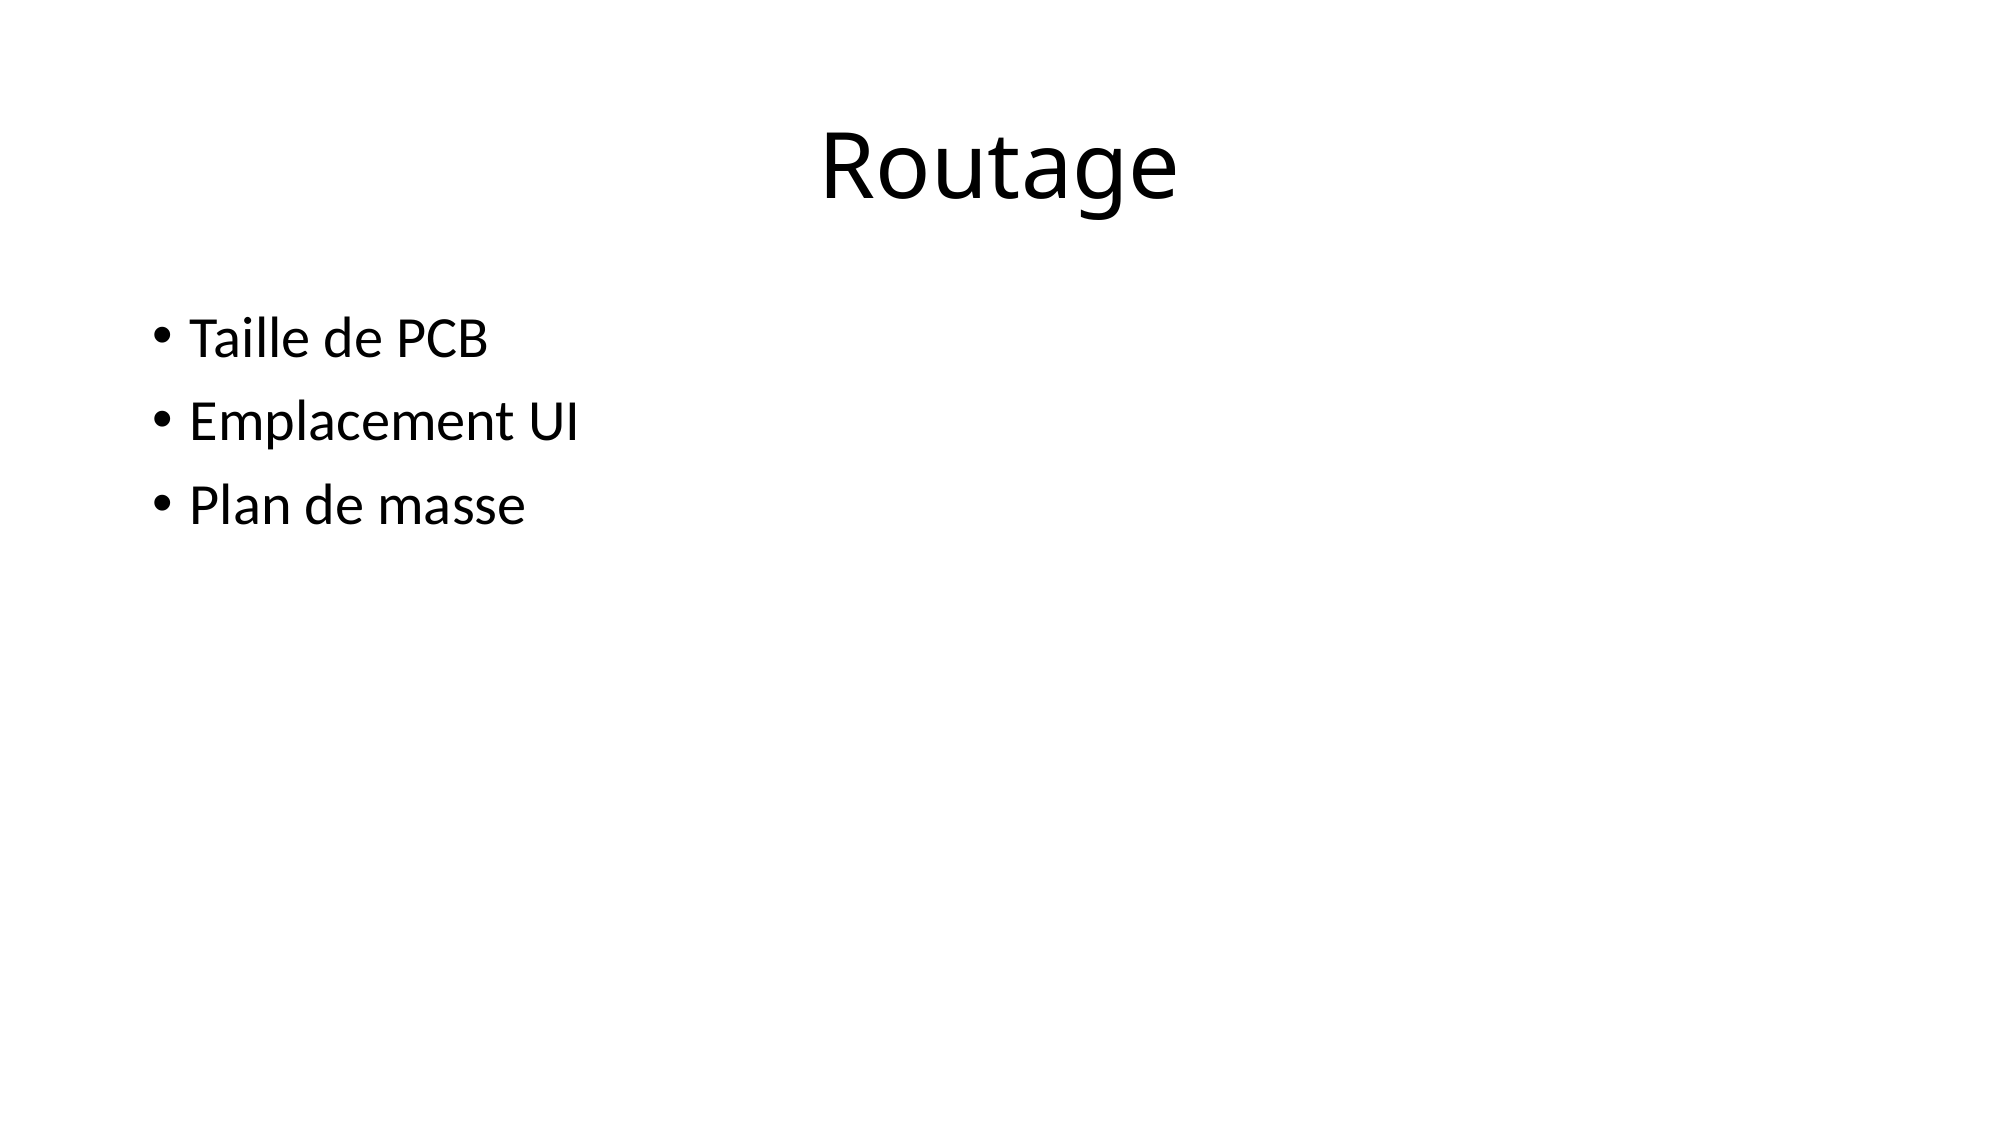

# Routage
Taille de PCB
Emplacement UI
Plan de masse